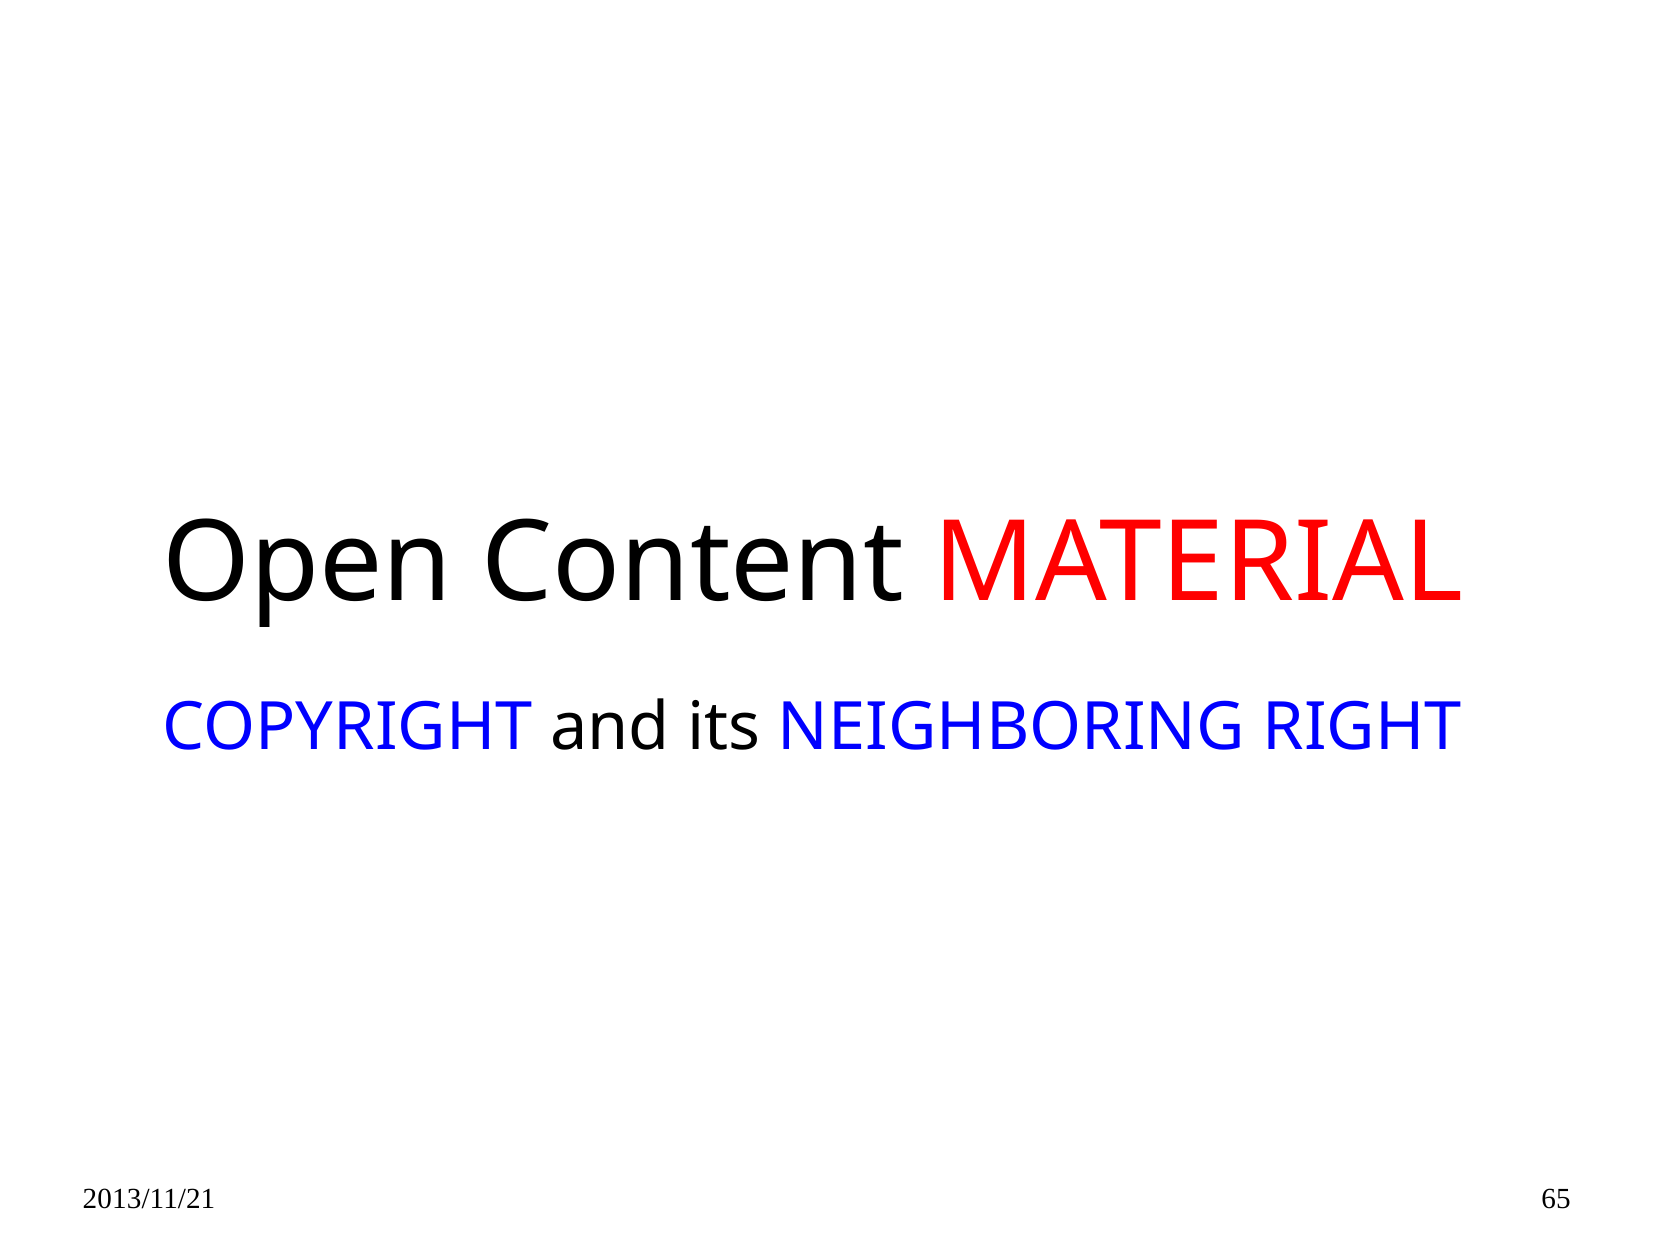

Open Content MATERIAL
COPYRIGHT and its NEIGHBORING RIGHT
2013/11/21
65